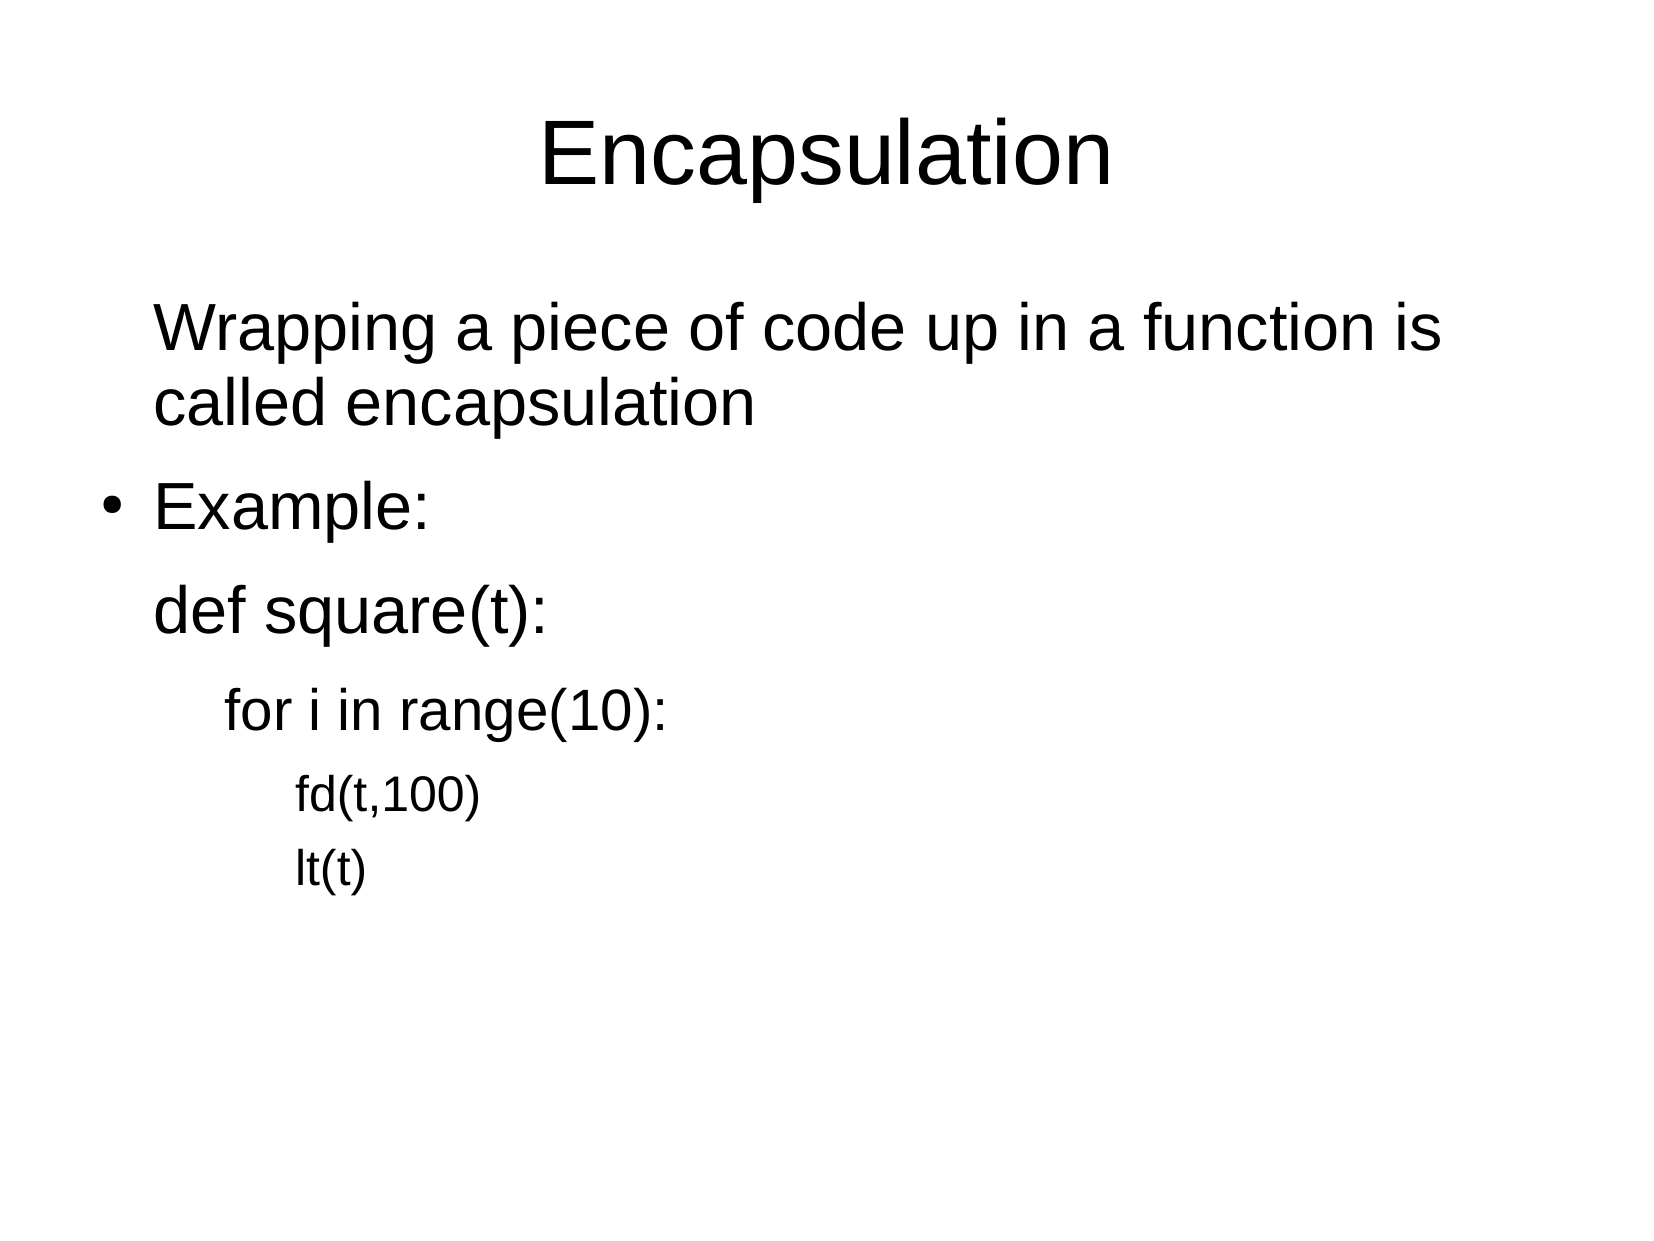

# Encapsulation
Wrapping a piece of code up in a function is called encapsulation
Example:
def square(t):
for i in range(10):
fd(t,100)
lt(t)